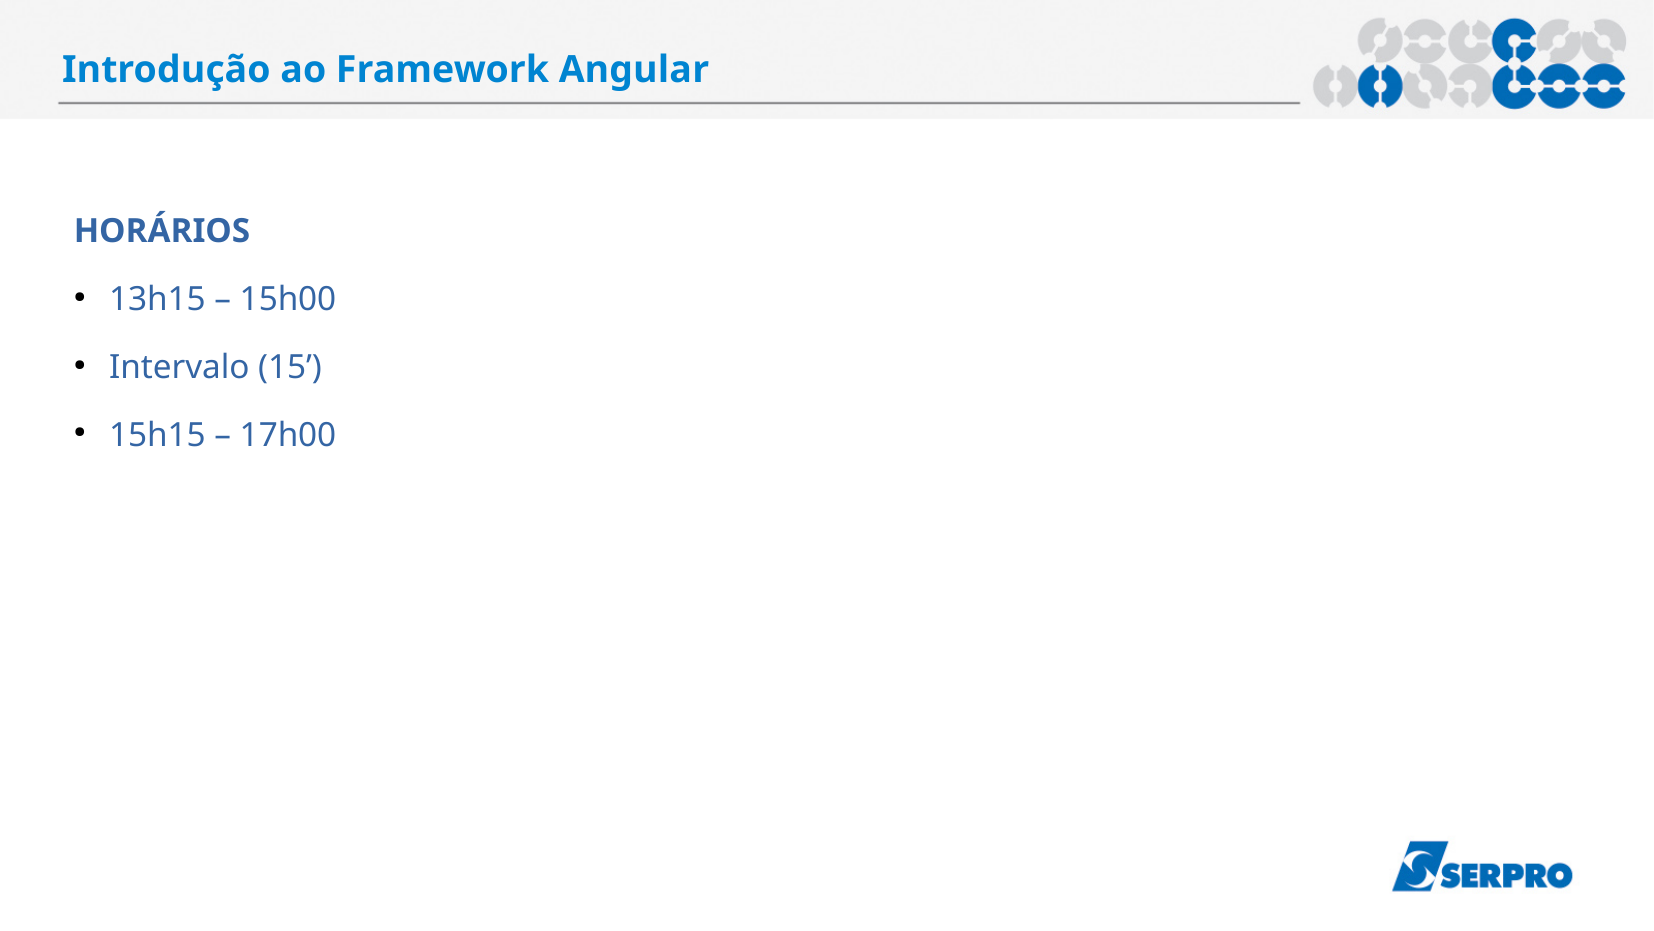

Introdução ao Framework Angular
HORÁRIOS
13h15 – 15h00
Intervalo (15’)
15h15 – 17h00